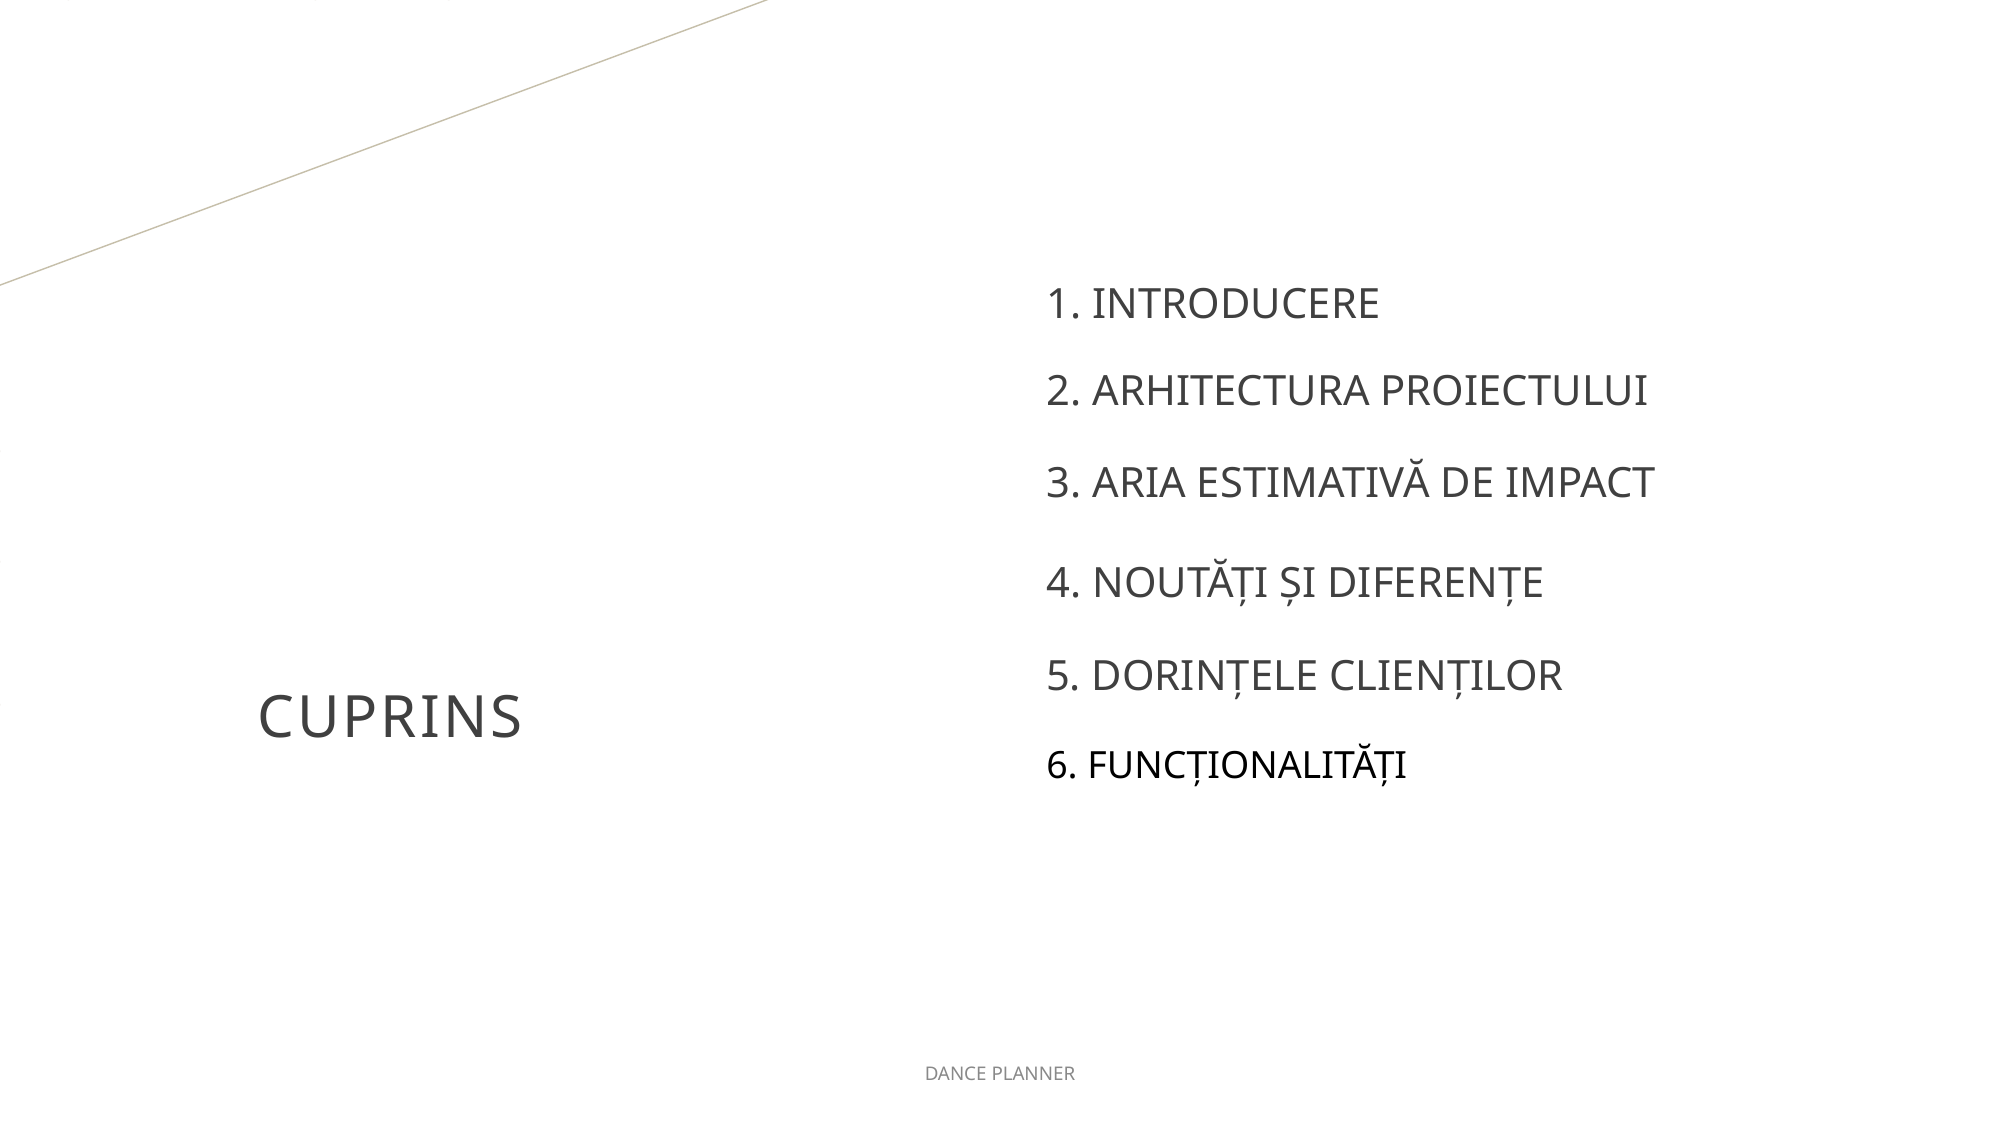

1. INTRODUCERE
2. ARHITECTURA PROIECTULUI
3. ARIA ESTIMATIVĂ DE IMPACT
# CUPRINS
4. NOUTĂȚI ȘI DIFERENȚE
5. DORINȚELE CLIENȚILOR
6. FUNCȚIONALITĂȚI
DANCE PLANNER